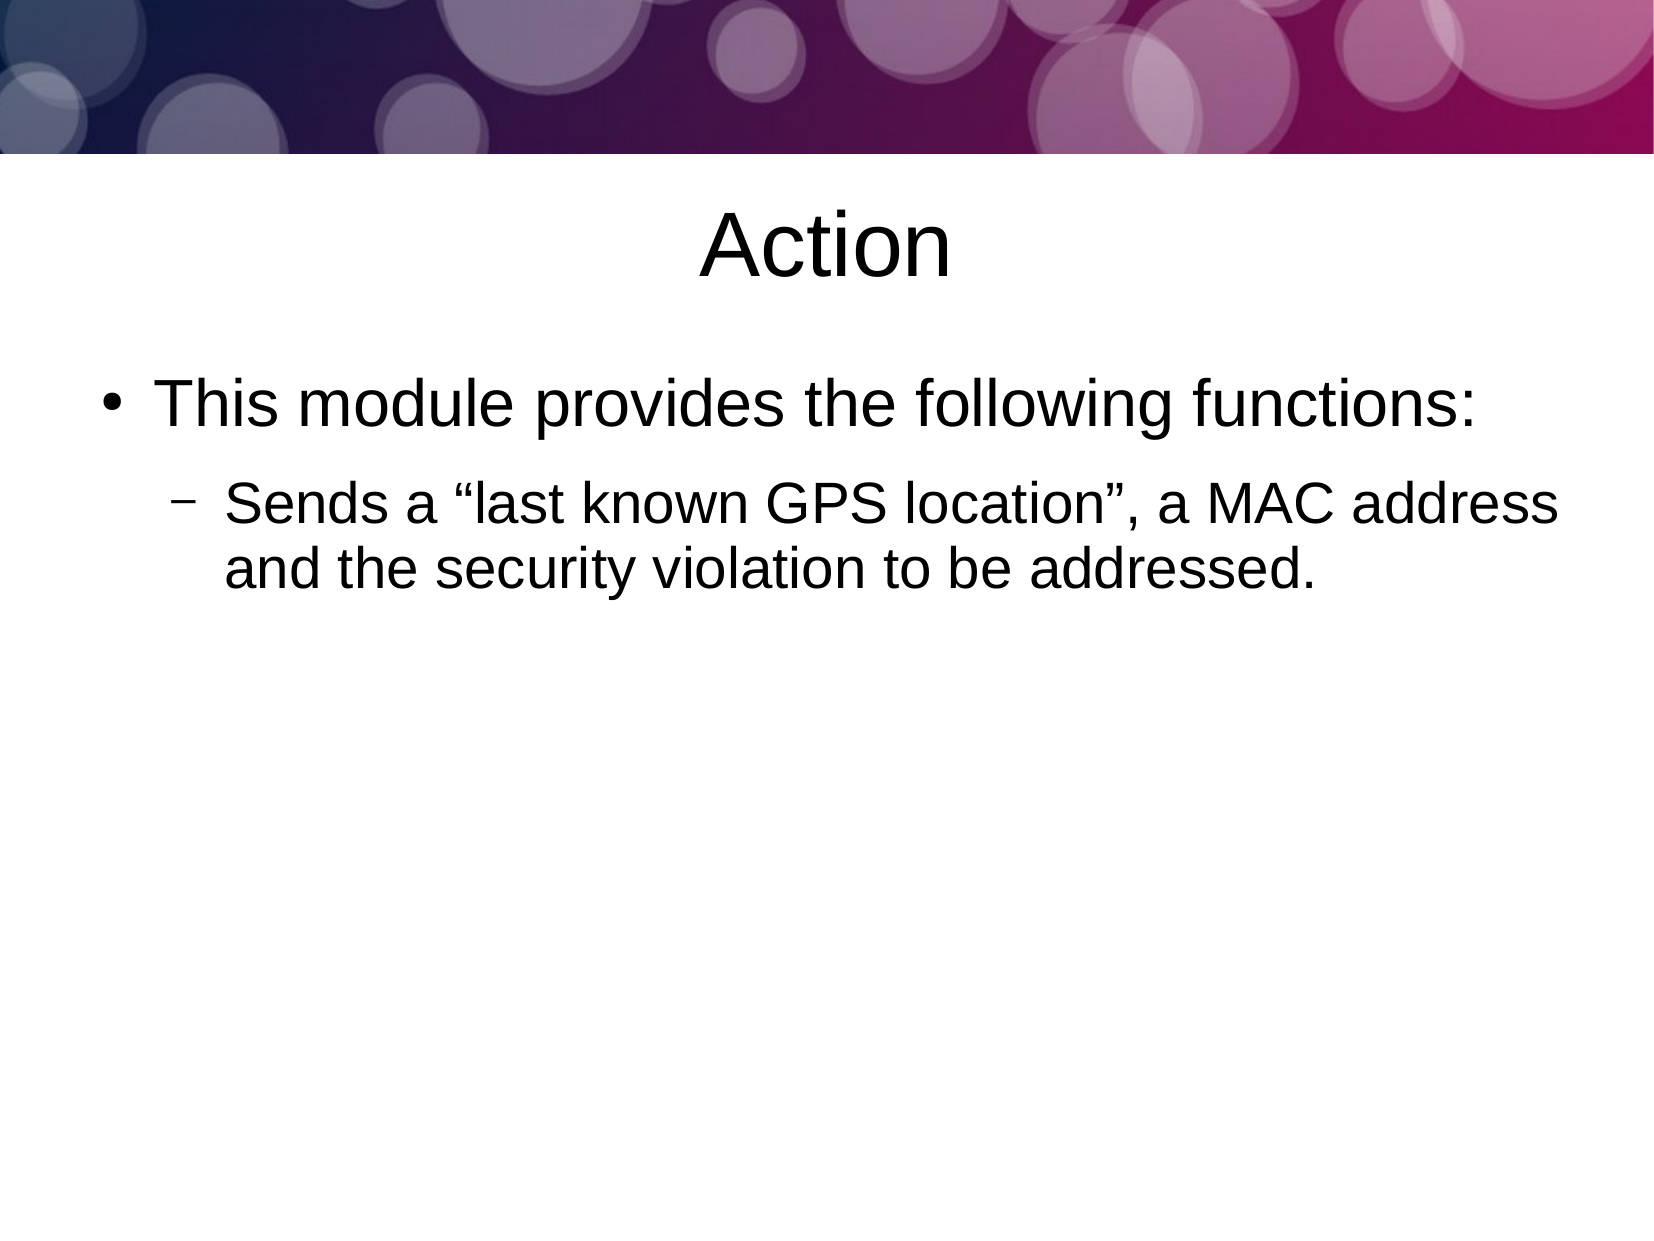

# Action
This module provides the following functions:
Sends a “last known GPS location”, a MAC address and the security violation to be addressed.